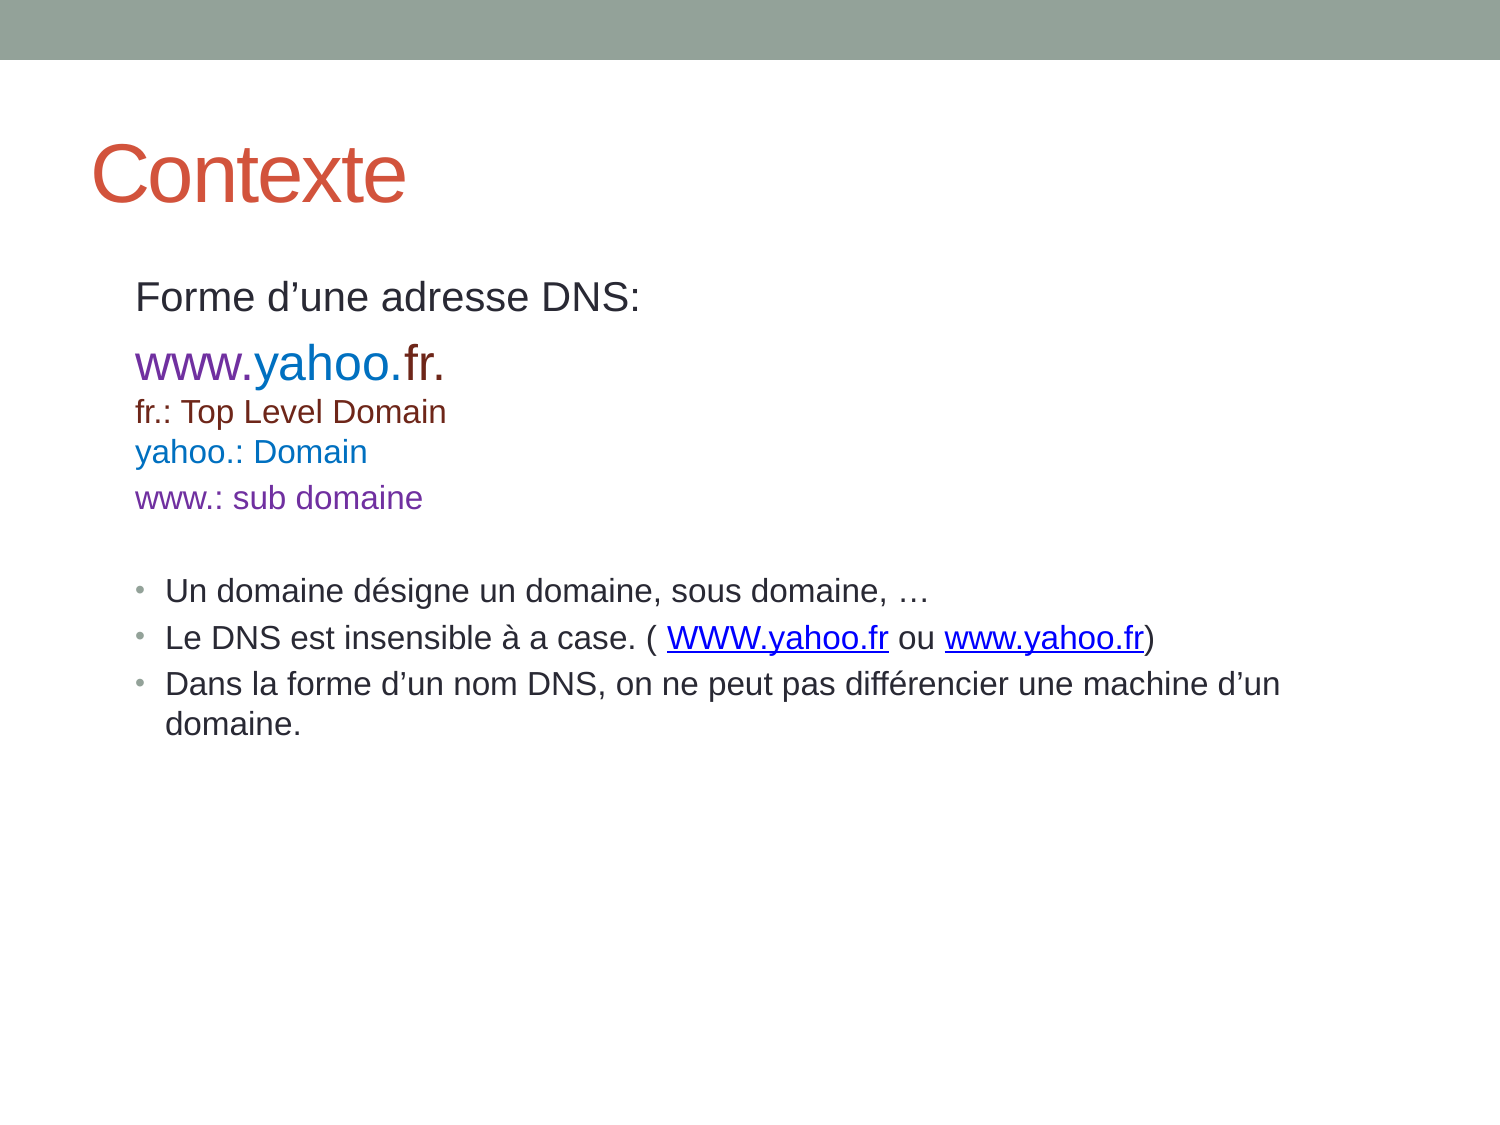

# Contexte
Forme d’une adresse DNS:
www.yahoo.fr.
fr.: Top Level Domain
yahoo.: Domain
www.: sub domaine
Un domaine désigne un domaine, sous domaine, …
Le DNS est insensible à a case. ( WWW.yahoo.fr ou www.yahoo.fr)
Dans la forme d’un nom DNS, on ne peut pas différencier une machine d’un domaine.